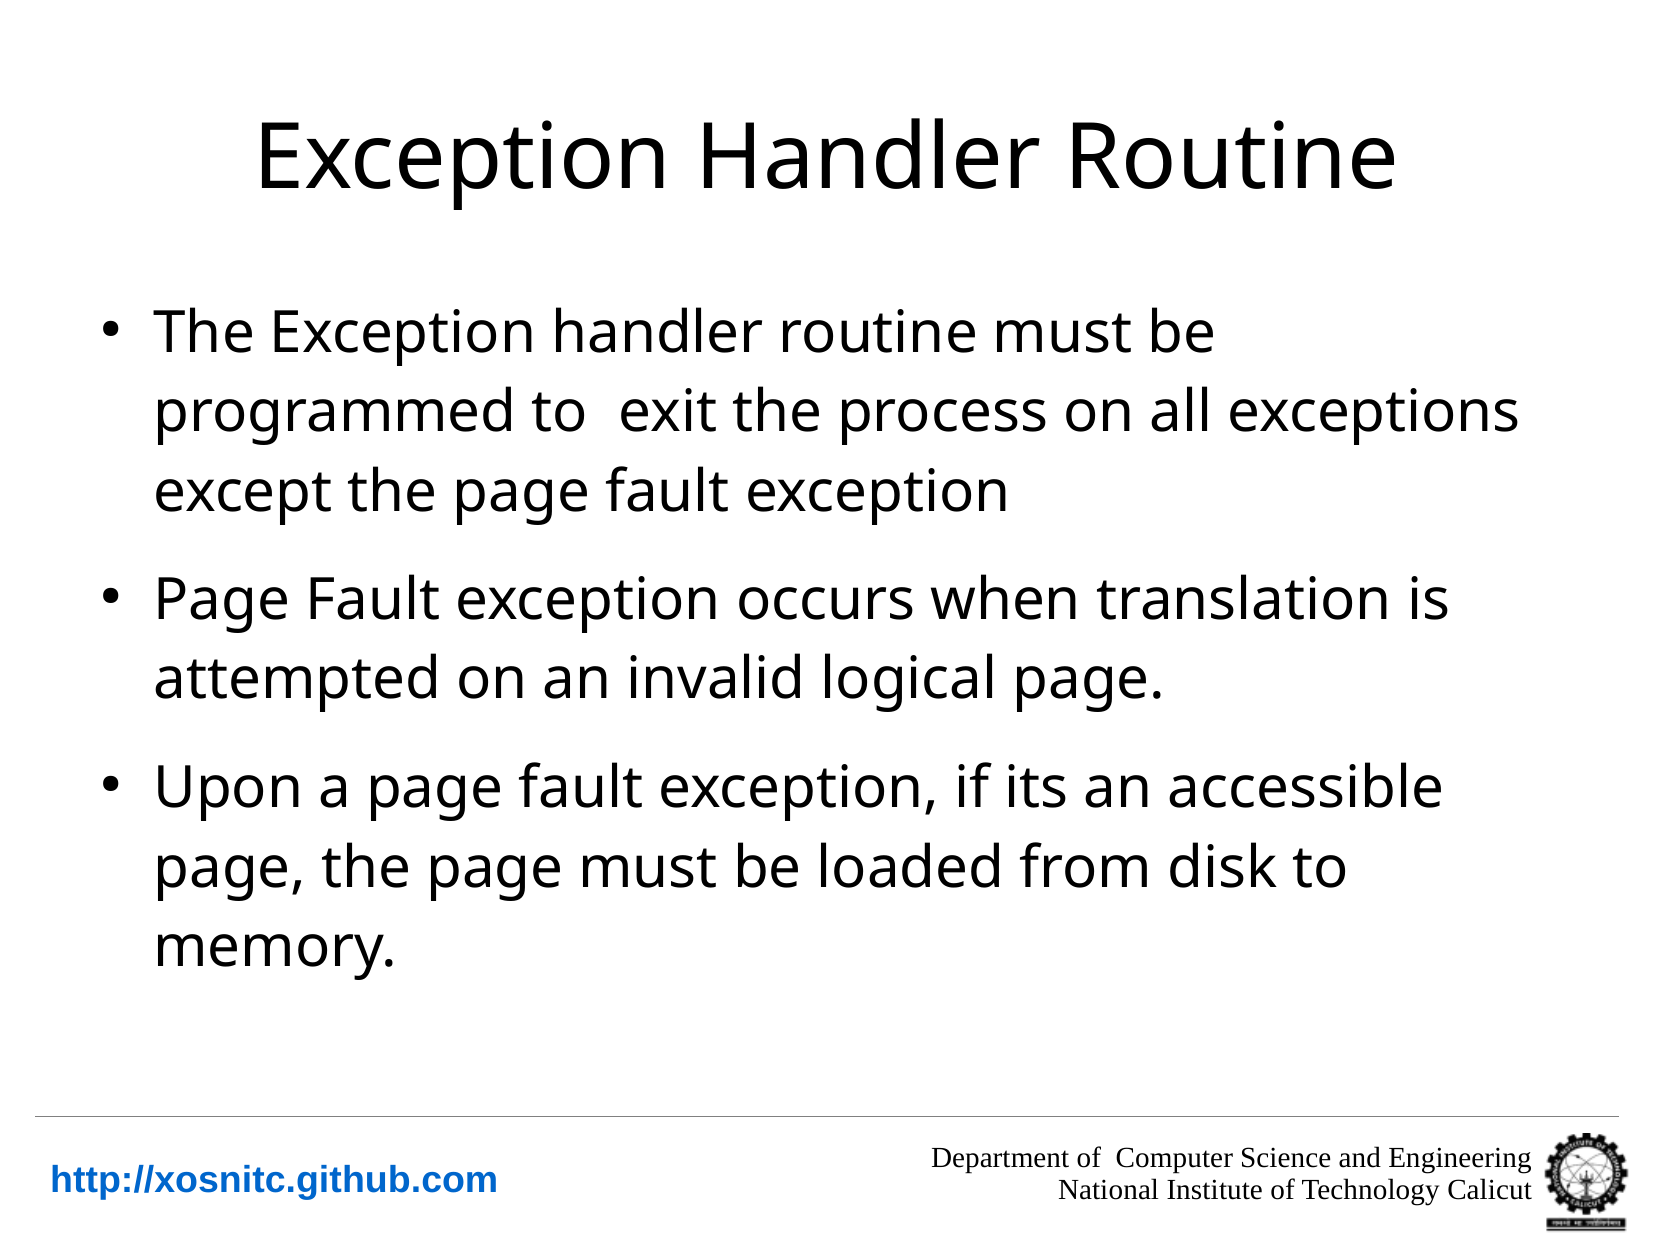

# Exception Handler Routine
The Exception handler routine must be programmed to exit the process on all exceptions except the page fault exception
Page Fault exception occurs when translation is attempted on an invalid logical page.
Upon a page fault exception, if its an accessible page, the page must be loaded from disk to memory.